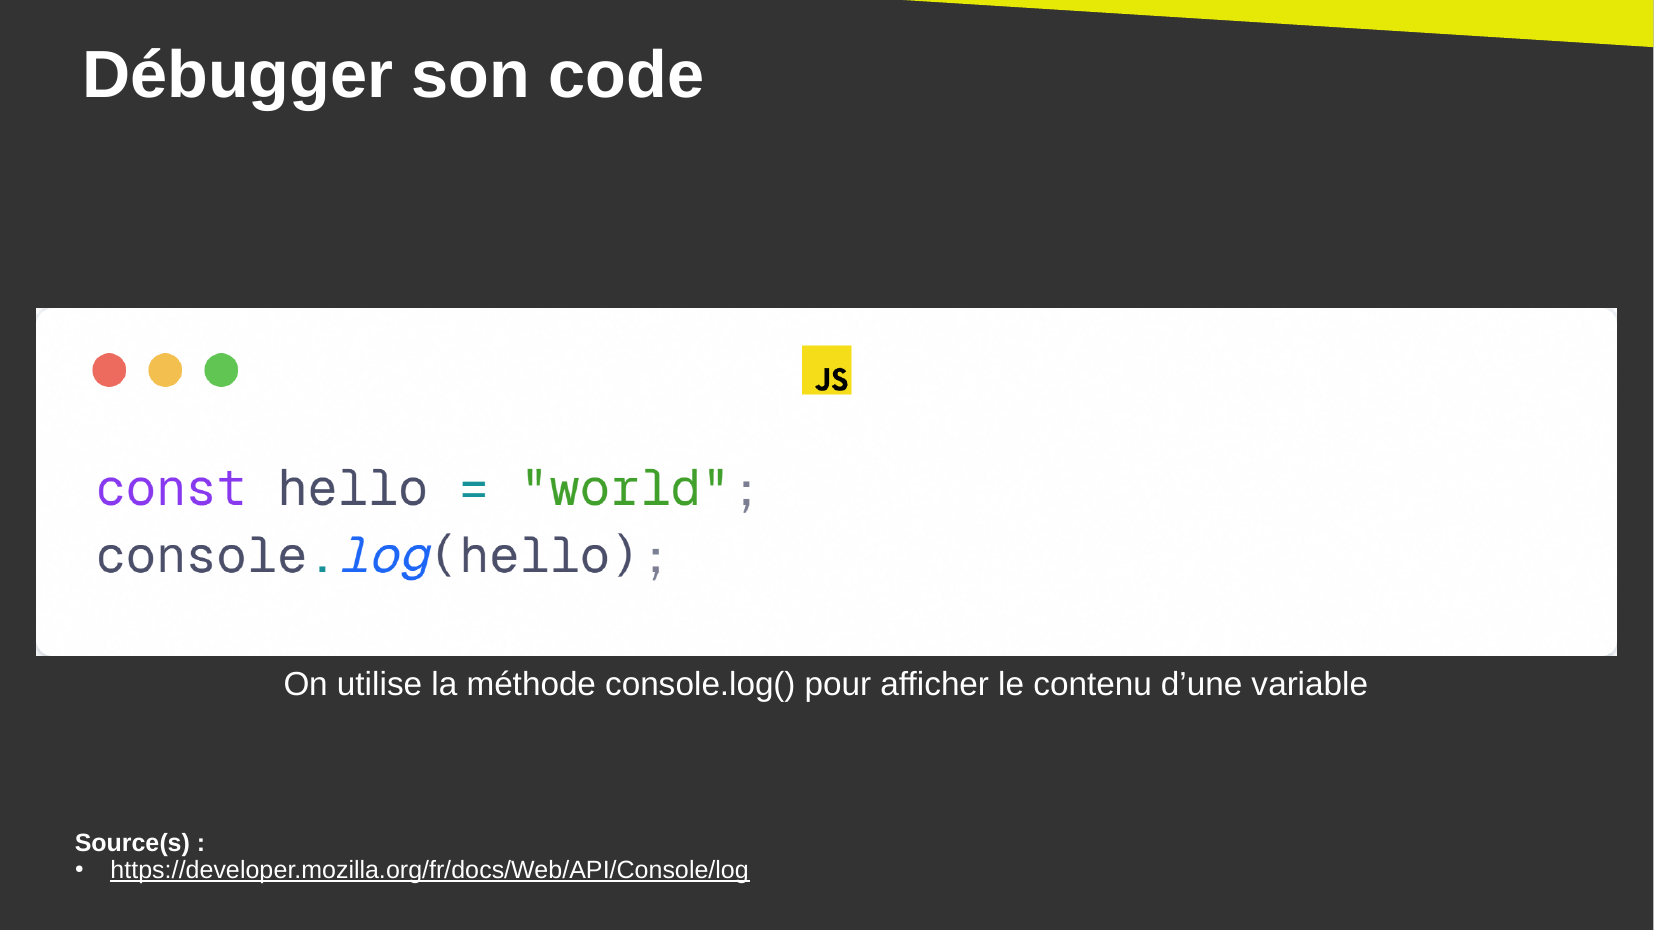

# Débugger son code
On utilise la méthode console.log() pour afficher le contenu d’une variable
Source(s) :
https://developer.mozilla.org/fr/docs/Web/API/Console/log